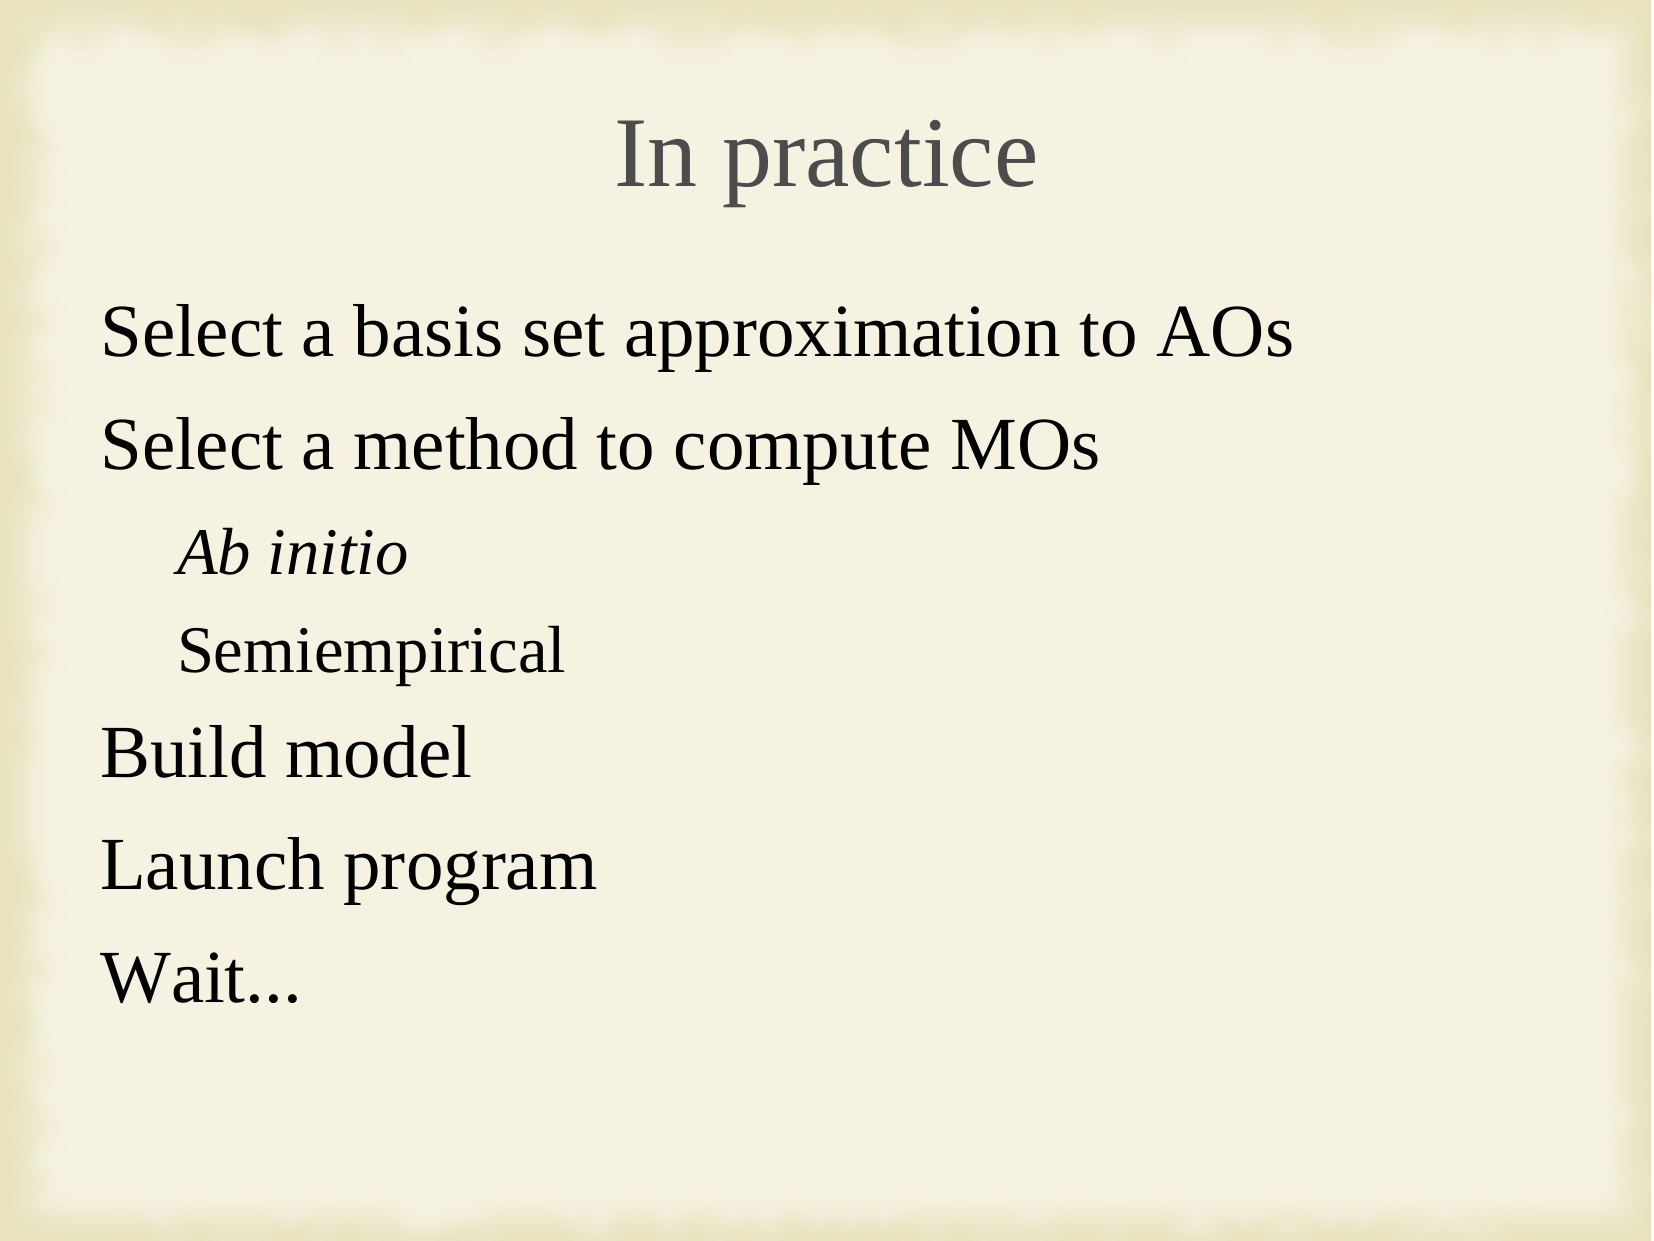

# In practice
Select a basis set approximation to AOs
Select a method to compute MOs
Ab initio
Semiempirical
Build model
Launch program
Wait...